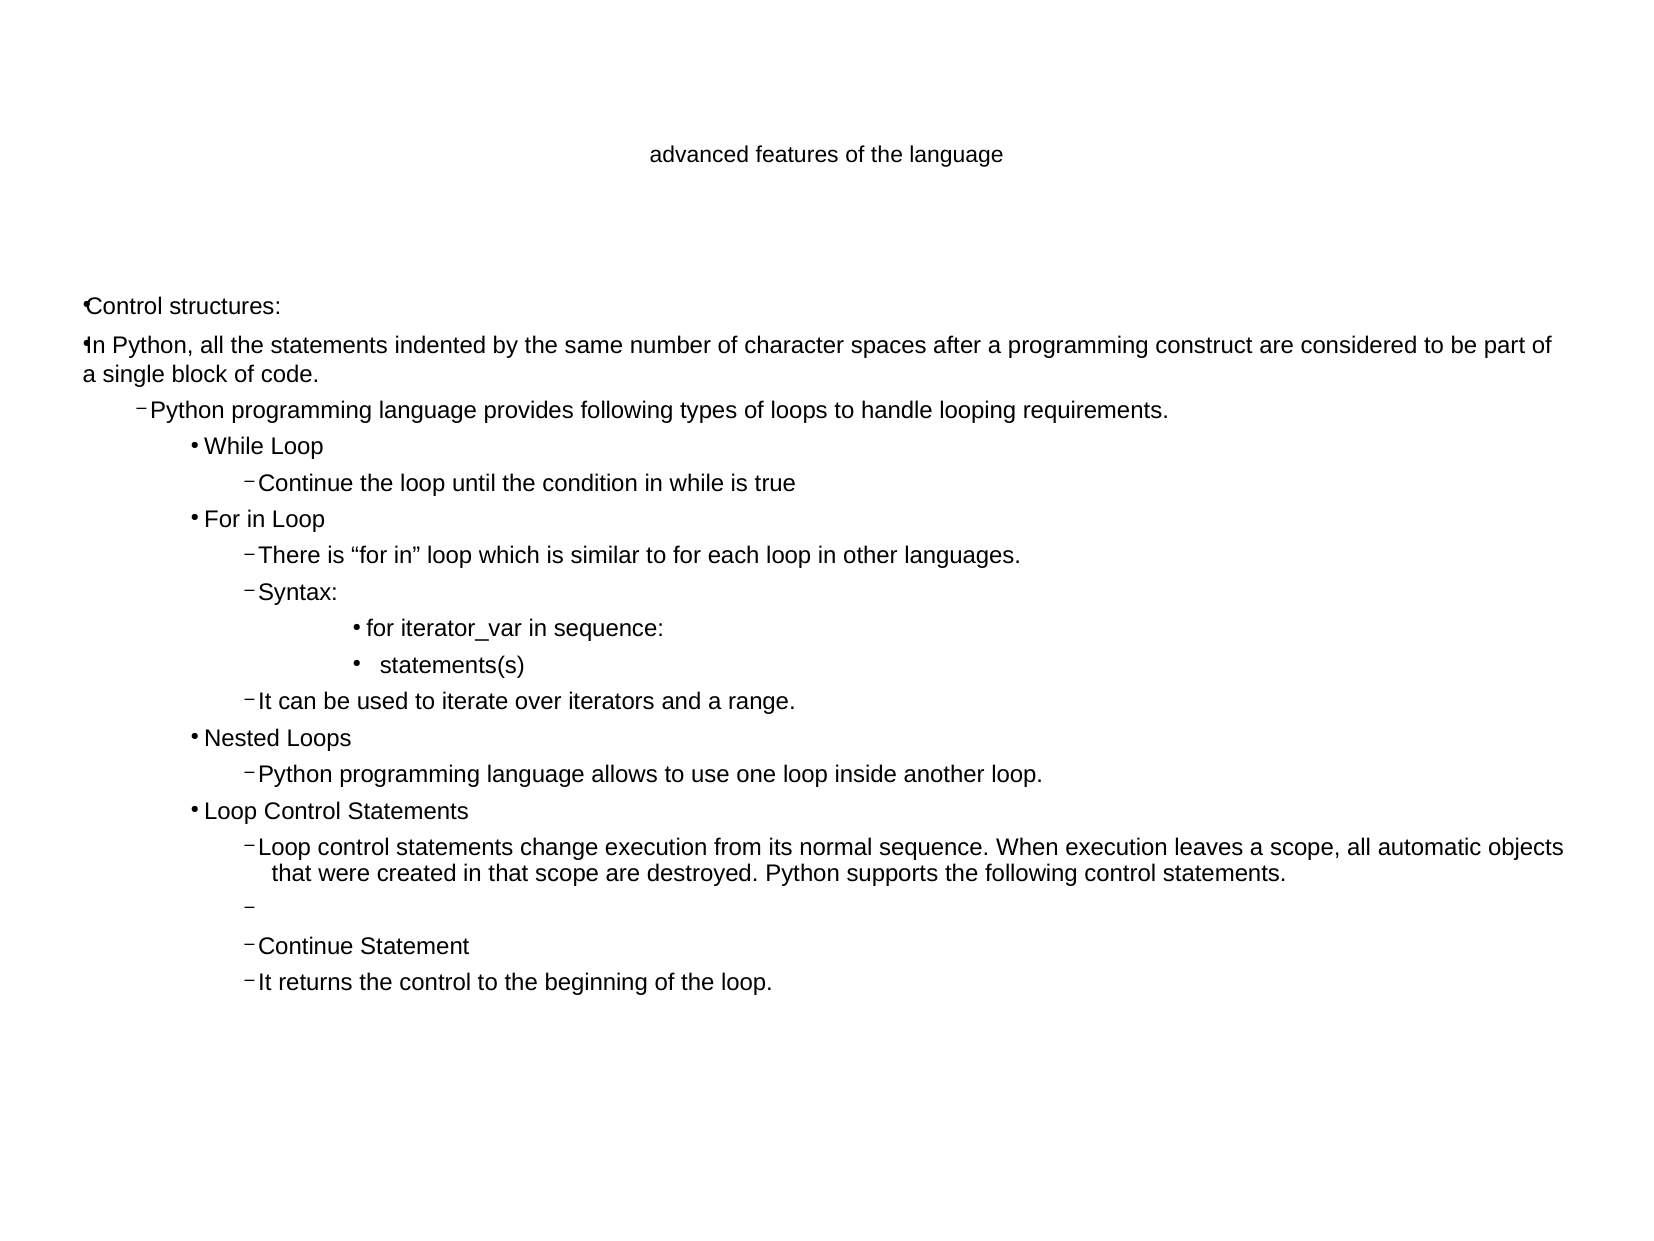

# advanced features of the language
Control structures:
In Python, all the statements indented by the same number of character spaces after a programming construct are considered to be part of a single block of code.
Python programming language provides following types of loops to handle looping requirements.
While Loop
Continue the loop until the condition in while is true
For in Loop
There is “for in” loop which is similar to for each loop in other languages.
Syntax:
for iterator_var in sequence:
 statements(s)
It can be used to iterate over iterators and a range.
Nested Loops
Python programming language allows to use one loop inside another loop.
Loop Control Statements
Loop control statements change execution from its normal sequence. When execution leaves a scope, all automatic objects that were created in that scope are destroyed. Python supports the following control statements.
Continue Statement
It returns the control to the beginning of the loop.